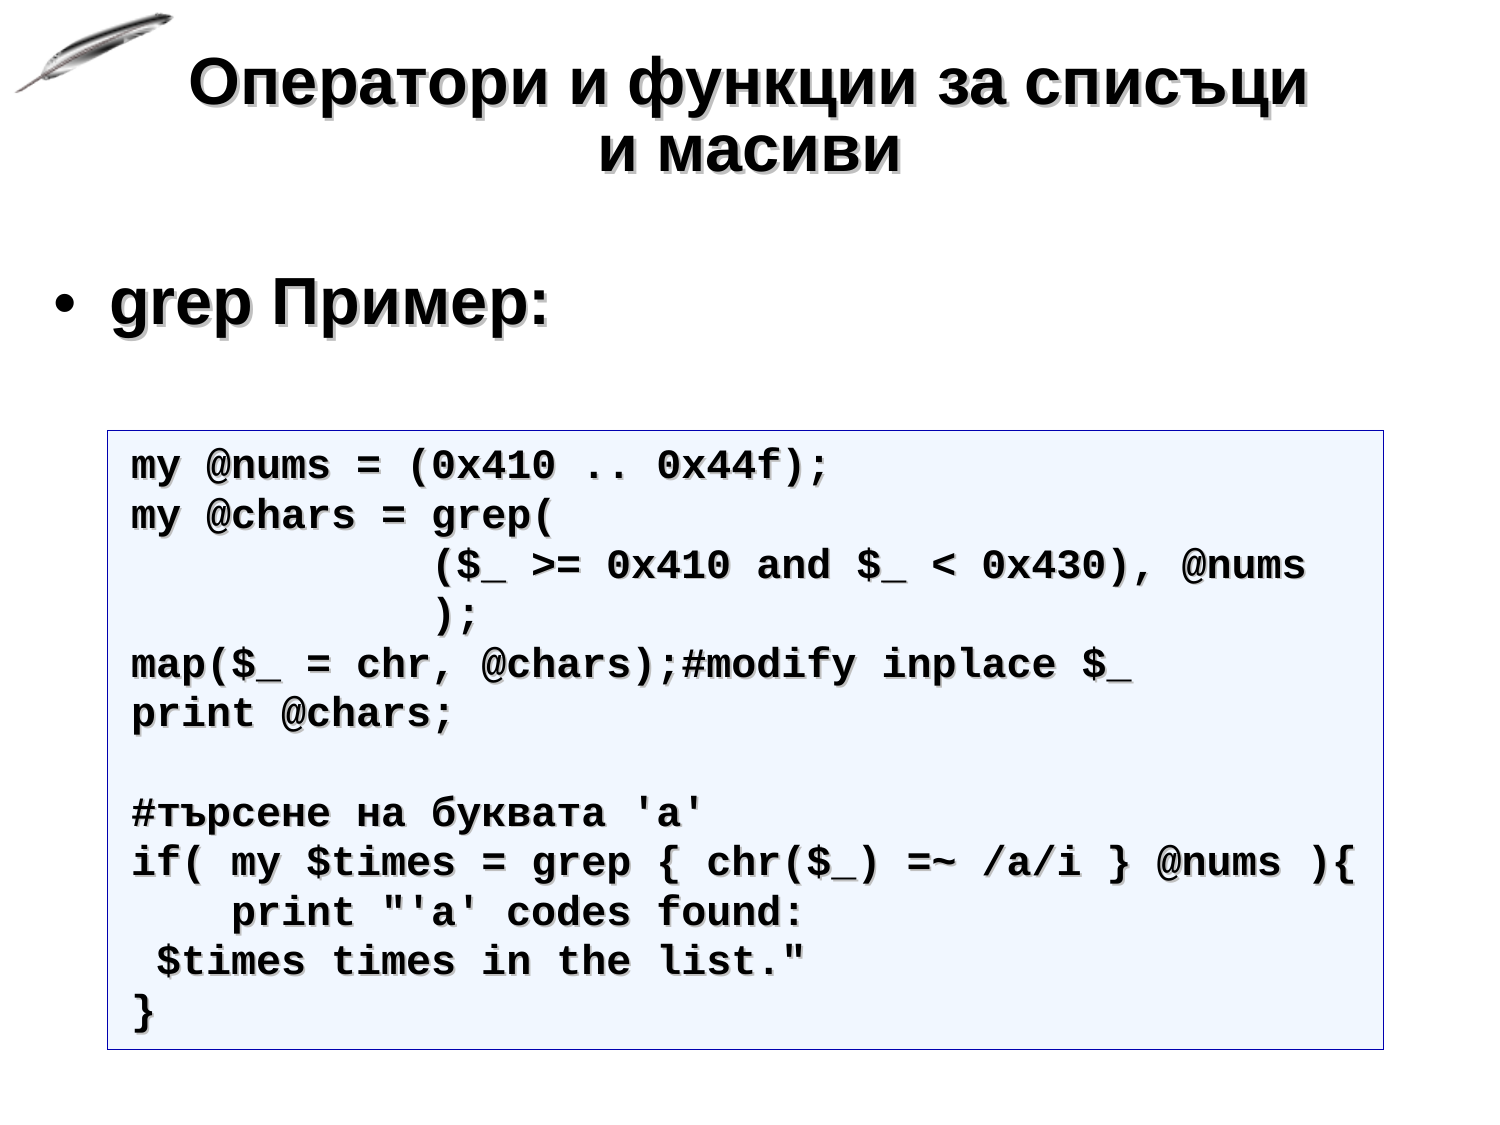

# Оператори и функции за списъци и масиви
grep Пример:
my @nums = (0x410 .. 0x44f);
my @chars = grep(
 ($_ >= 0x410 and $_ < 0x430), @nums
 );
map($_ = chr, @chars);#modify inplace $_
print @chars;
#търсене на буквата 'а'
if( my $times = grep { chr($_) =~ /а/i } @nums ){
 print "'а' codes found:
 $times times in the list."
}